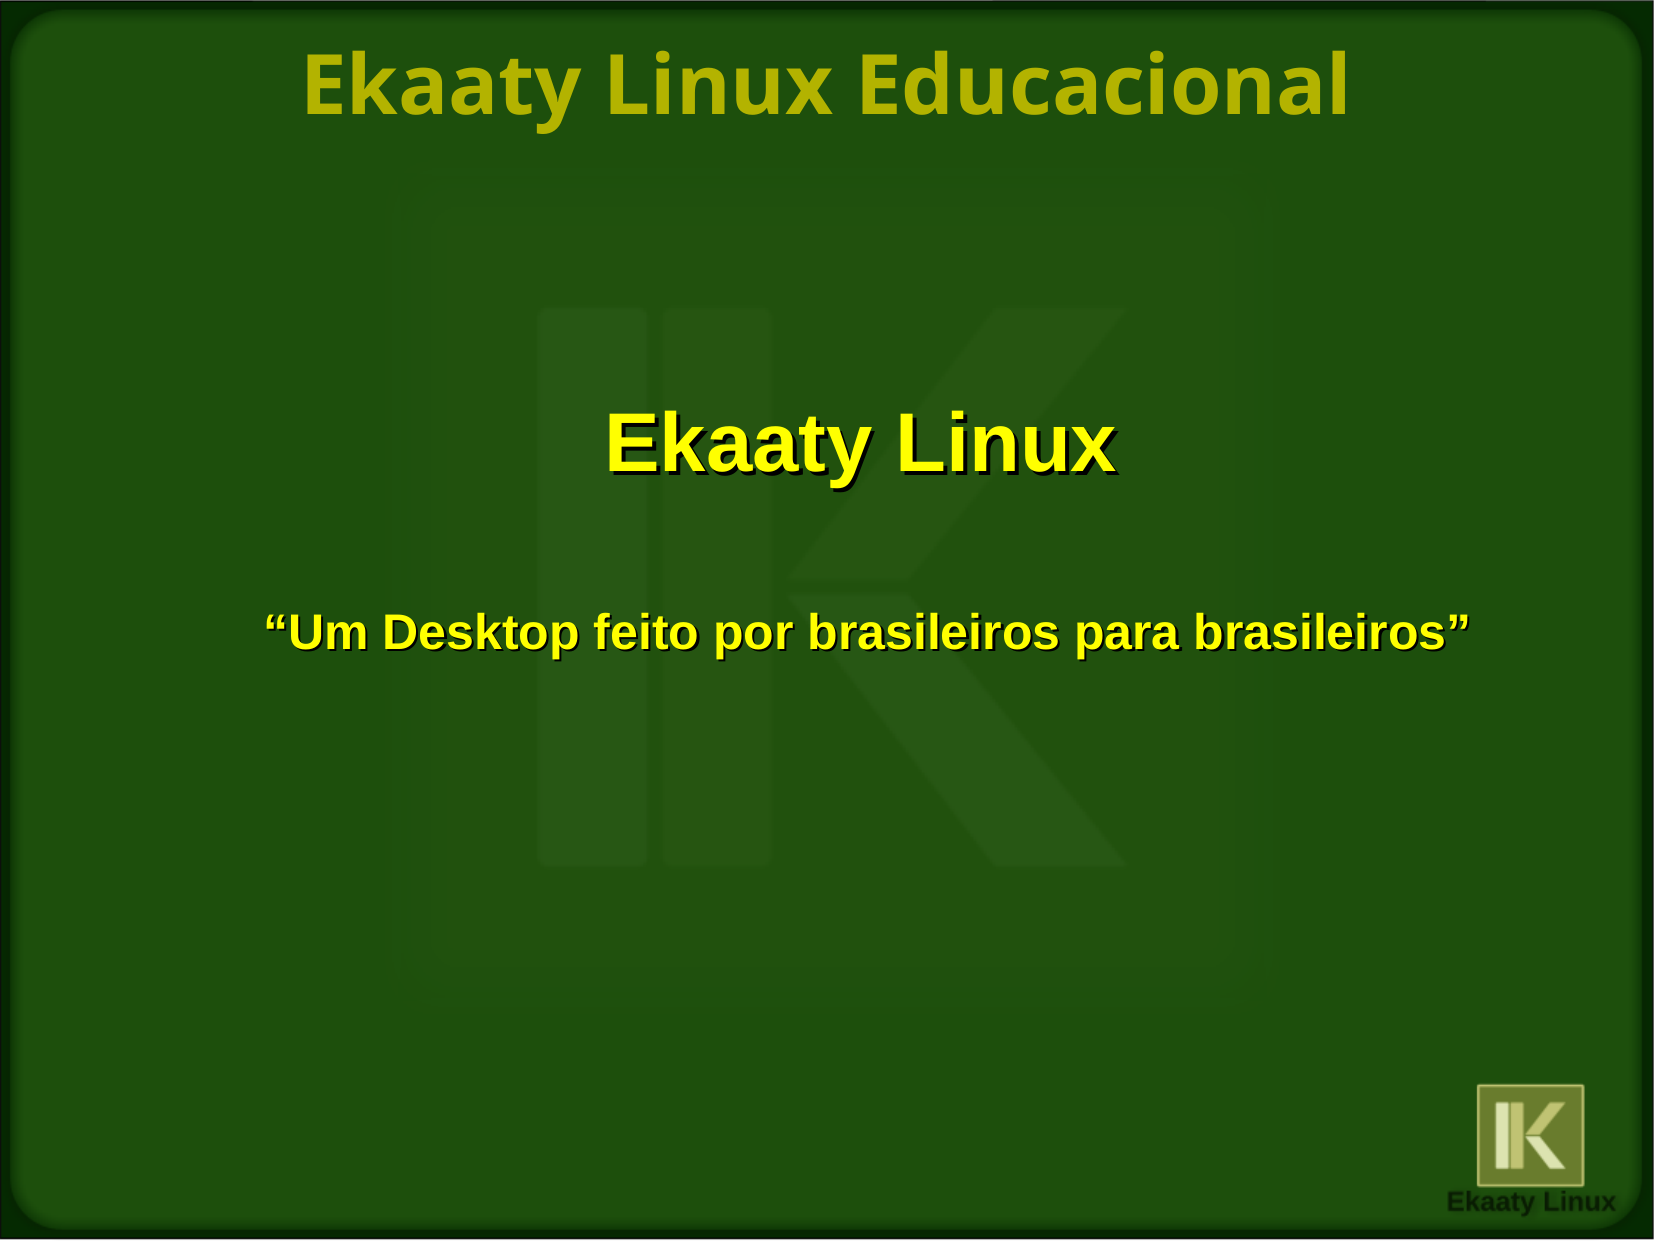

Ekaaty Linux Educacional
# Ekaaty Linux
“Um Desktop feito por brasileiros para brasileiros”